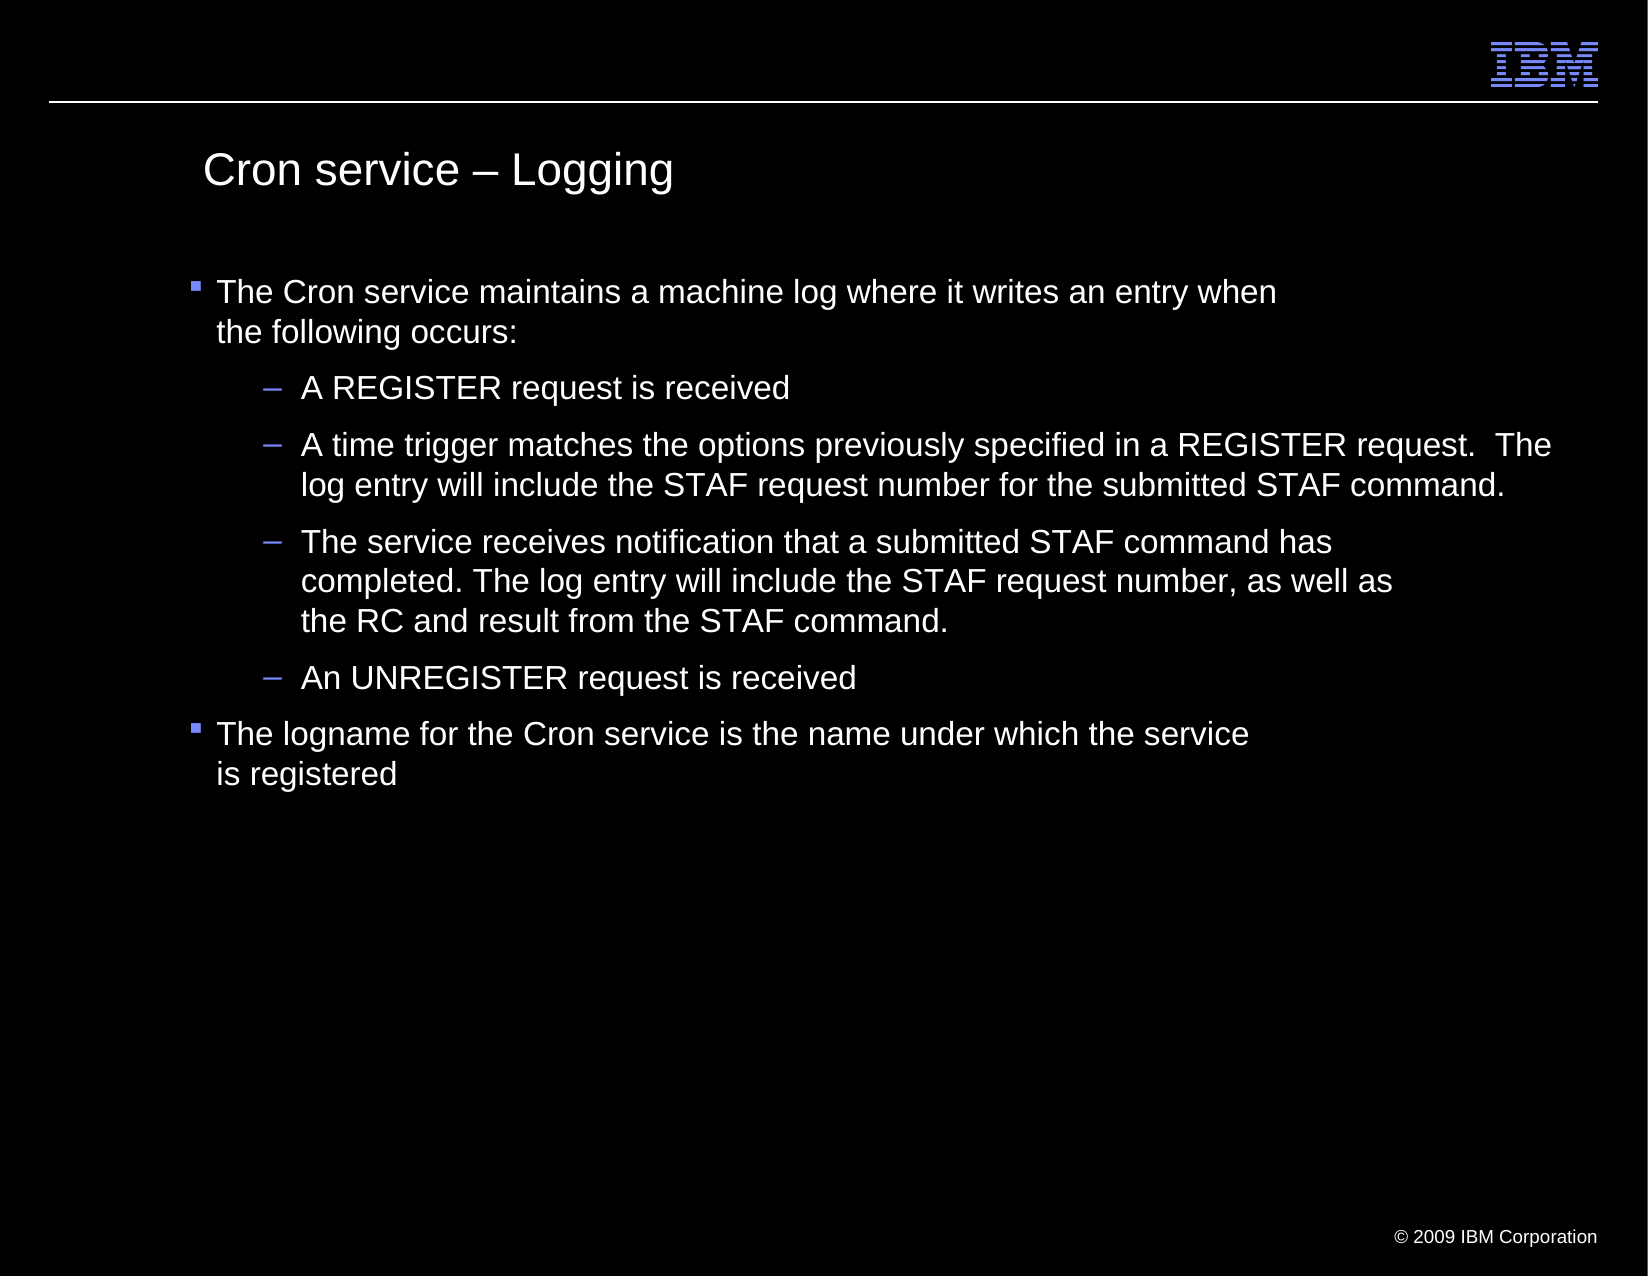

# Cron service – Logging
The Cron service maintains a machine log where it writes an entry when
the following occurs:
A REGISTER request is received
A time trigger matches the options previously specified in a REGISTER request. The log entry will include the STAF request number for the submitted STAF command.
The service receives notification that a submitted STAF command has
completed. The log entry will include the STAF request number, as well as
the RC and result from the STAF command.
An UNREGISTER request is received
The logname for the Cron service is the name under which the service
is registered